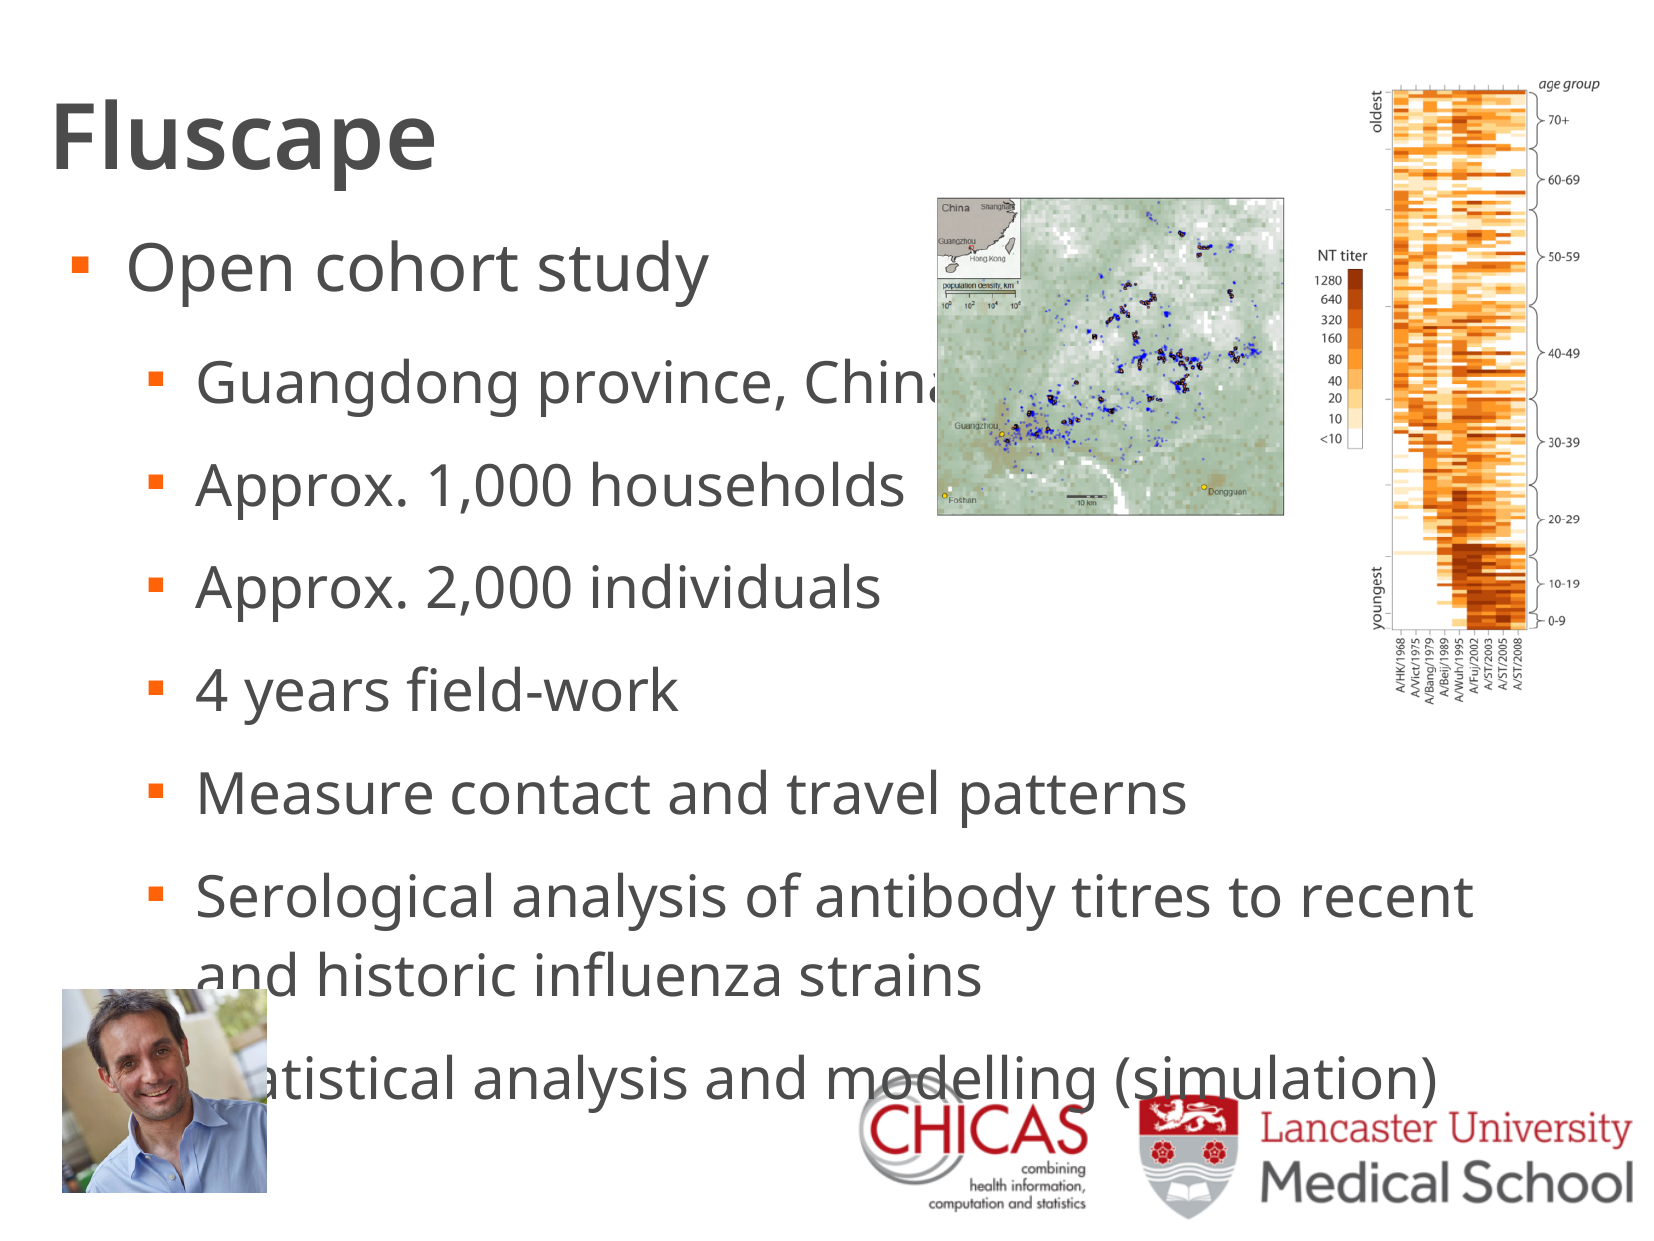

# Fluscape
Open cohort study
Guangdong province, China
Approx. 1,000 households
Approx. 2,000 individuals
4 years field-work
Measure contact and travel patterns
Serological analysis of antibody titres to recent and historic influenza strains
Statistical analysis and modelling (simulation)